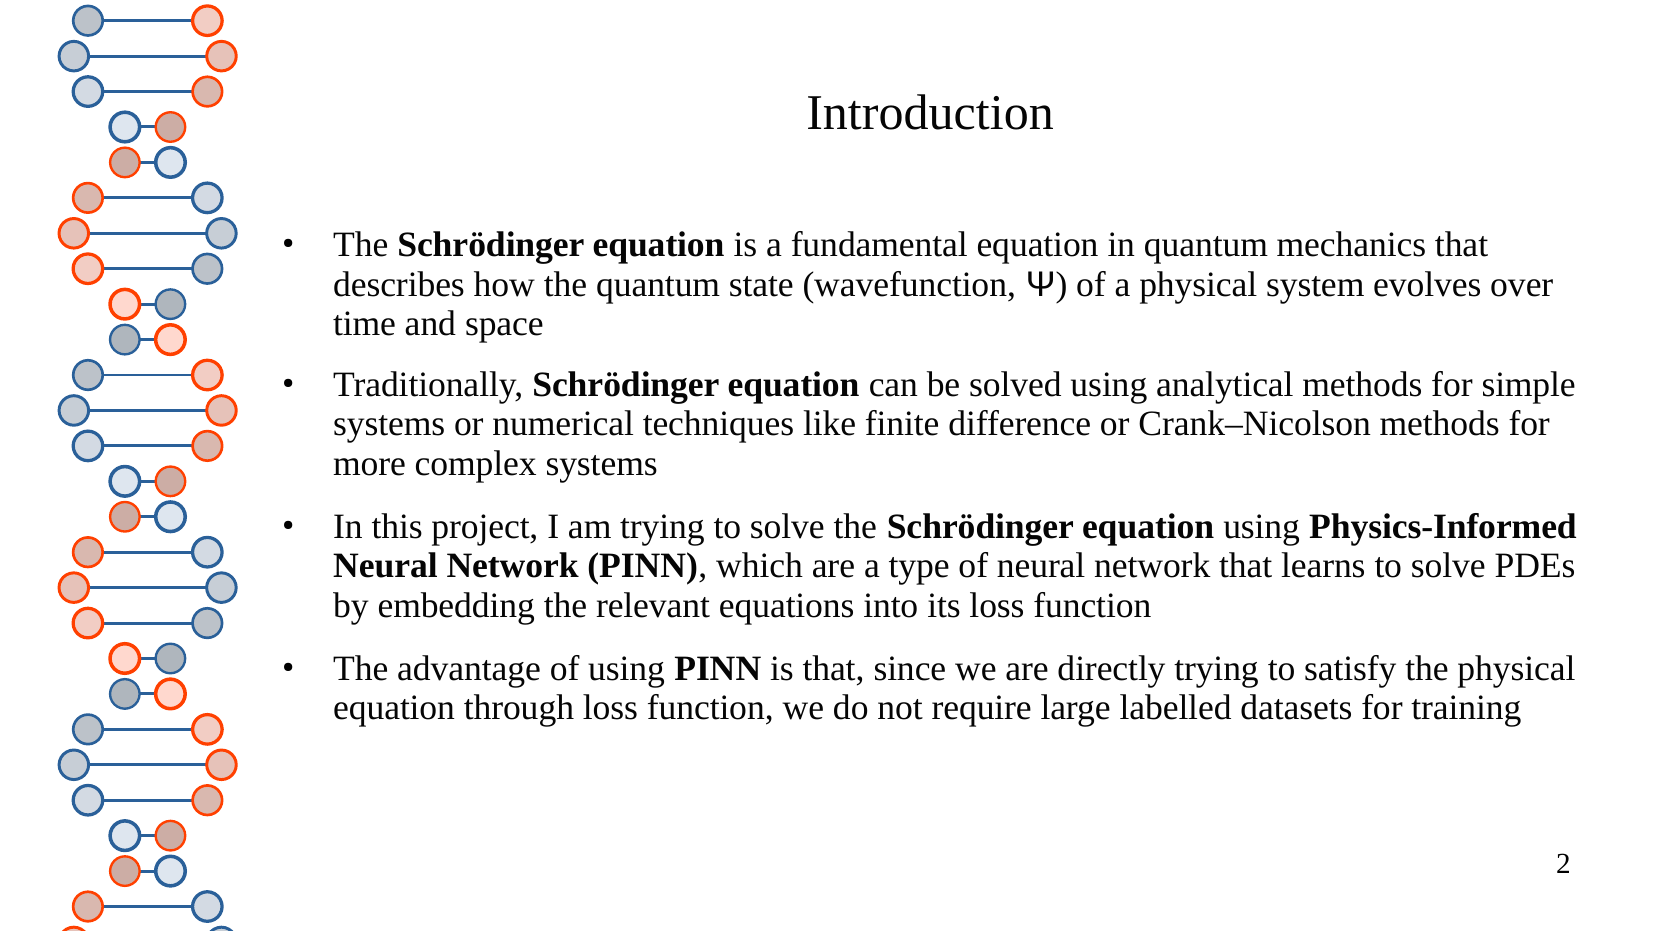

# Introduction
The Schrödinger equation is a fundamental equation in quantum mechanics that describes how the quantum state (wavefunction, Ψ) of a physical system evolves over time and space
Traditionally, Schrödinger equation can be solved using analytical methods for simple systems or numerical techniques like finite difference or Crank–Nicolson methods for more complex systems
In this project, I am trying to solve the Schrödinger equation using Physics-Informed Neural Network (PINN), which are a type of neural network that learns to solve PDEs by embedding the relevant equations into its loss function
The advantage of using PINN is that, since we are directly trying to satisfy the physical equation through loss function, we do not require large labelled datasets for training
2